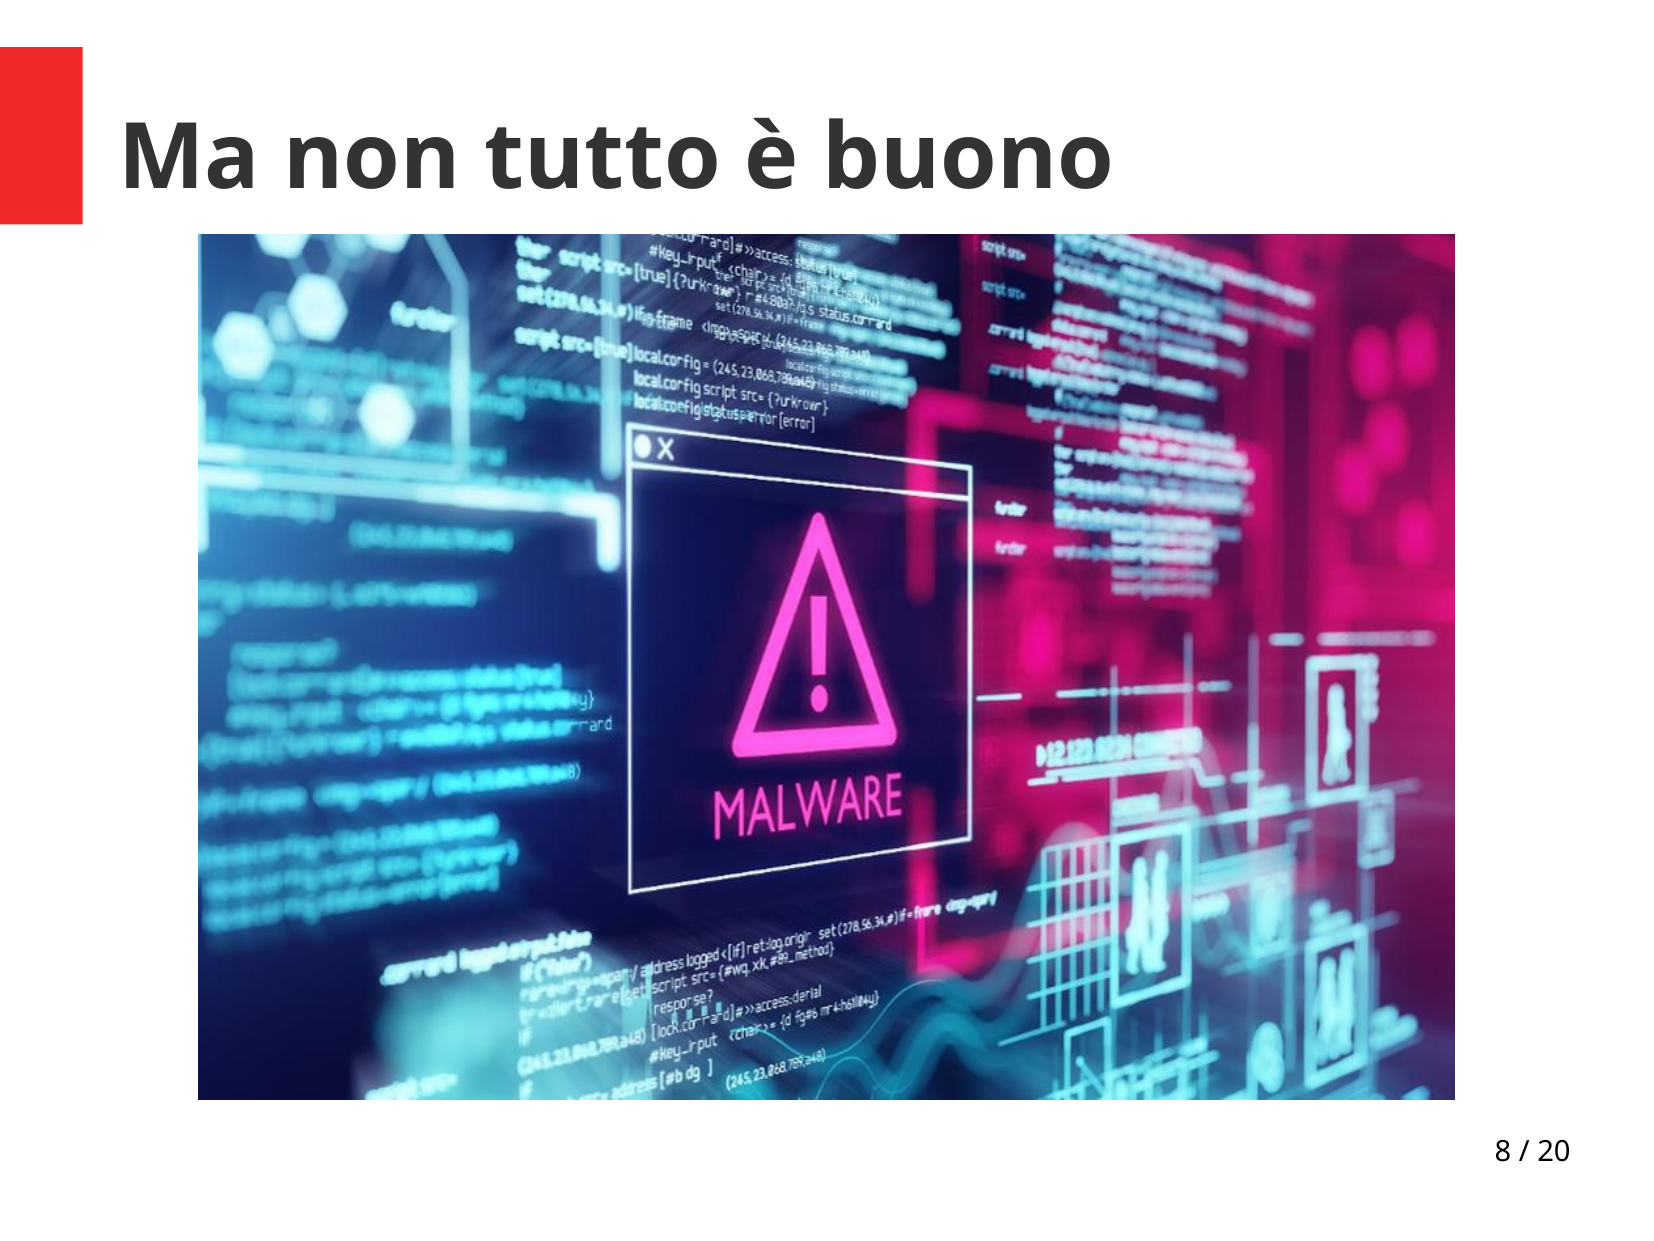

# Ma non tutto è buono
8